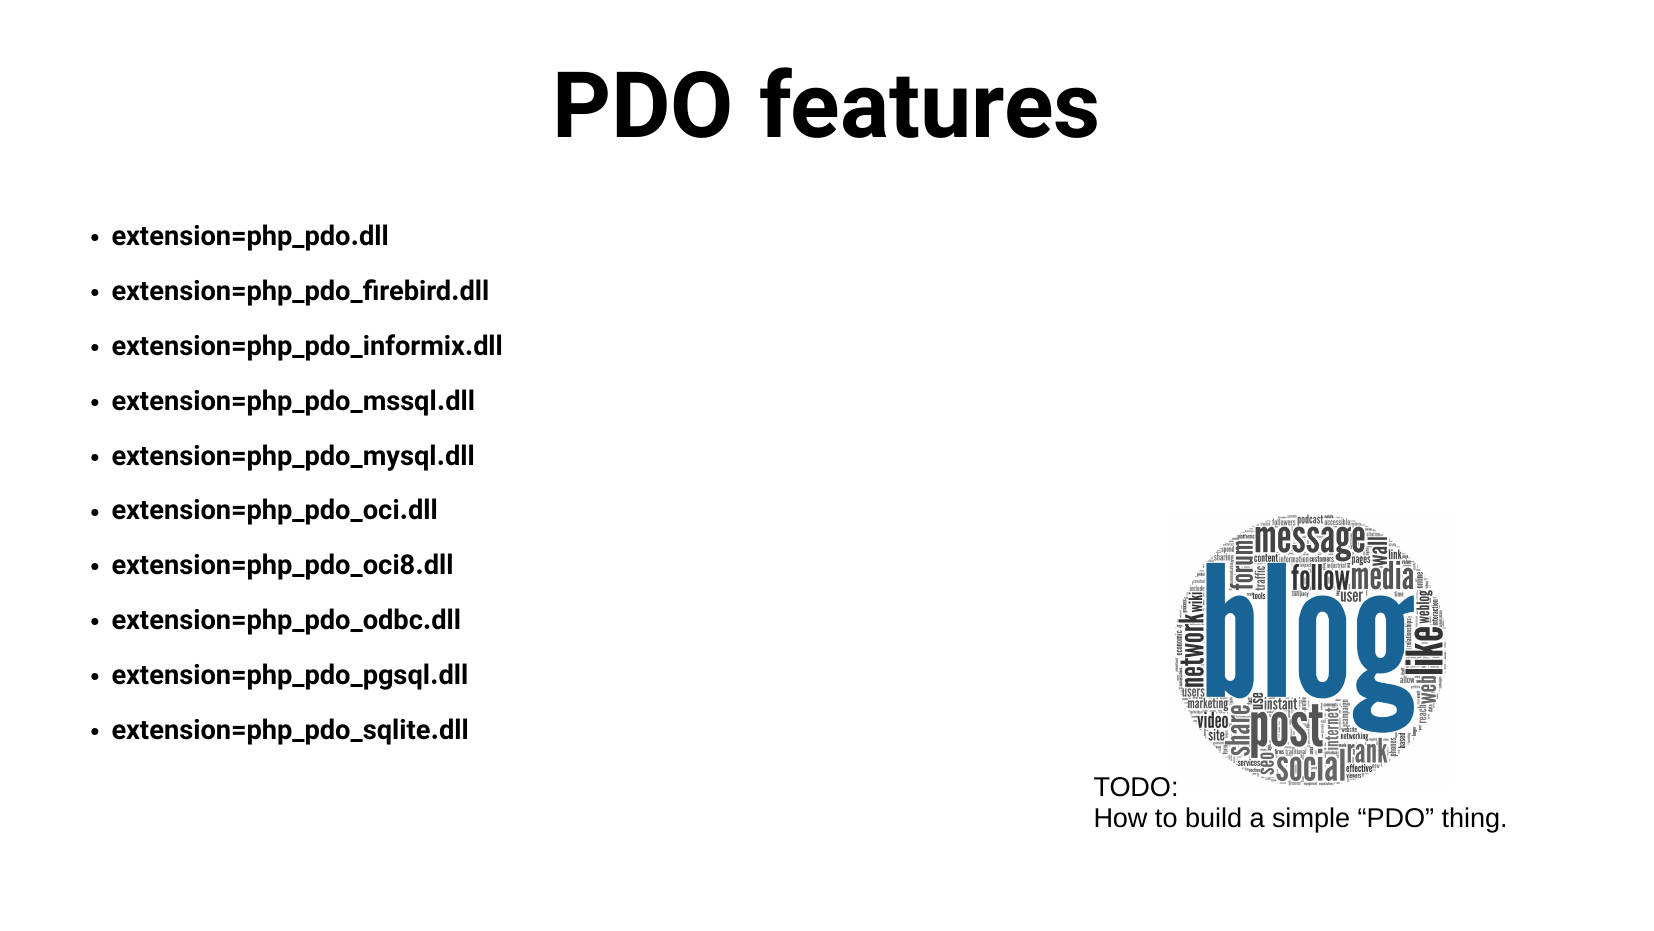

# PDO features
extension=php_pdo.dll
extension=php_pdo_firebird.dll
extension=php_pdo_informix.dll
extension=php_pdo_mssql.dll
extension=php_pdo_mysql.dll
extension=php_pdo_oci.dll
extension=php_pdo_oci8.dll
extension=php_pdo_odbc.dll
extension=php_pdo_pgsql.dll
extension=php_pdo_sqlite.dll
TODO:
How to build a simple “PDO” thing.